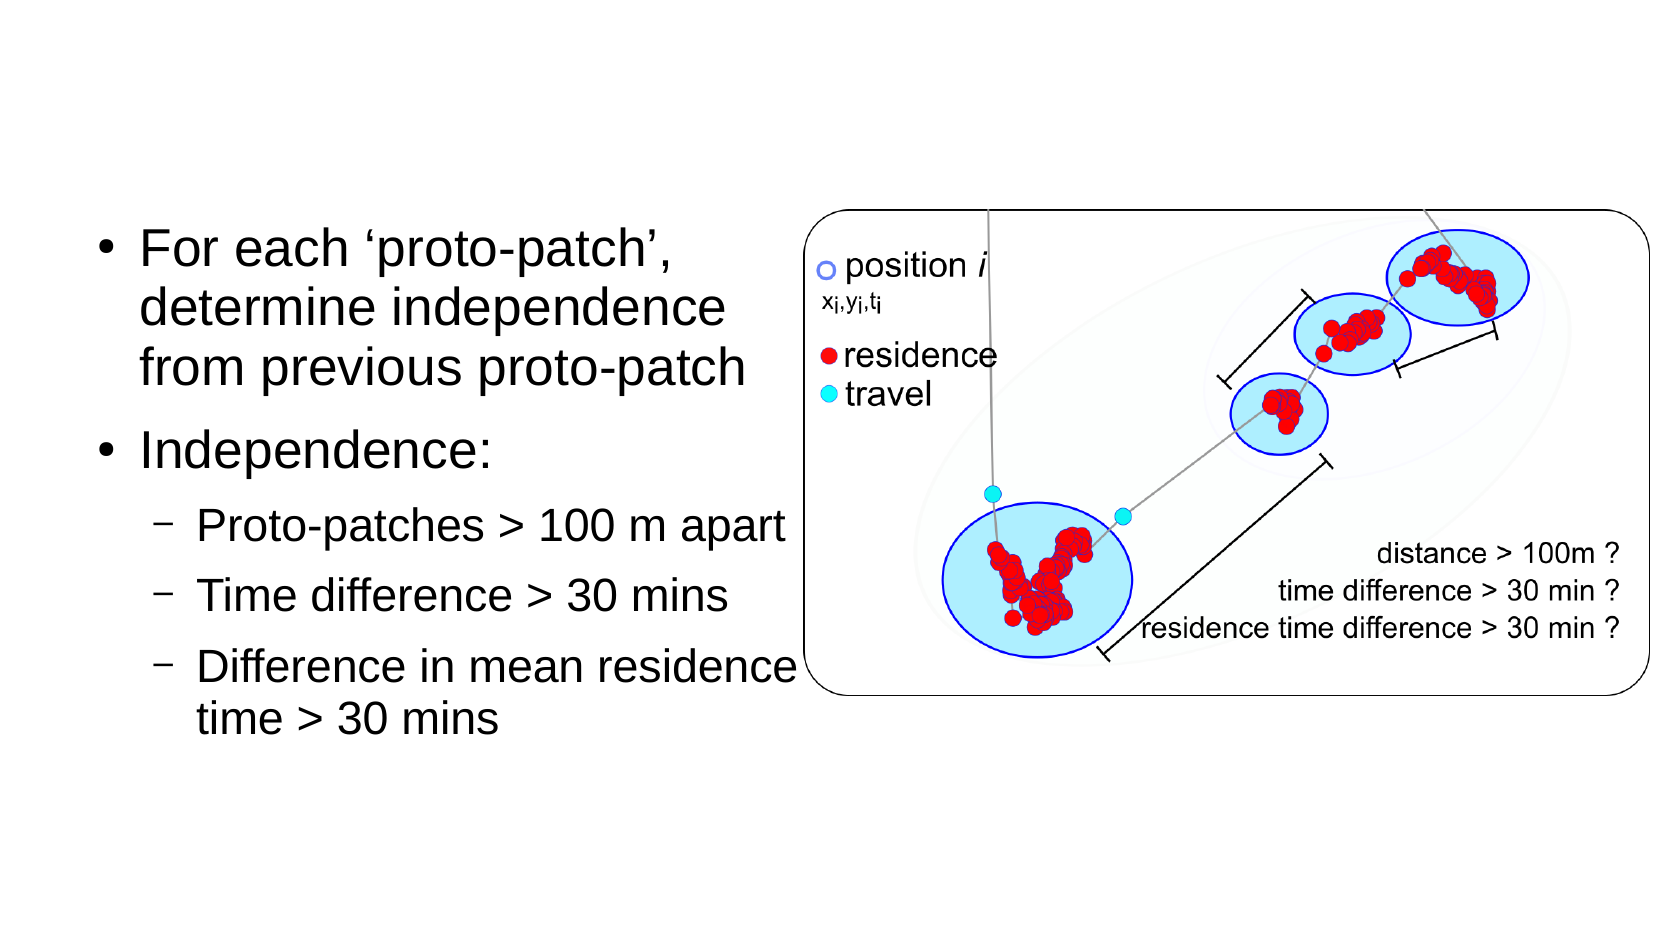

#
For each ‘proto-patch’, determine independence from previous proto-patch
Independence:
Proto-patches > 100 m apart
Time difference > 30 mins
Difference in mean residence time > 30 mins